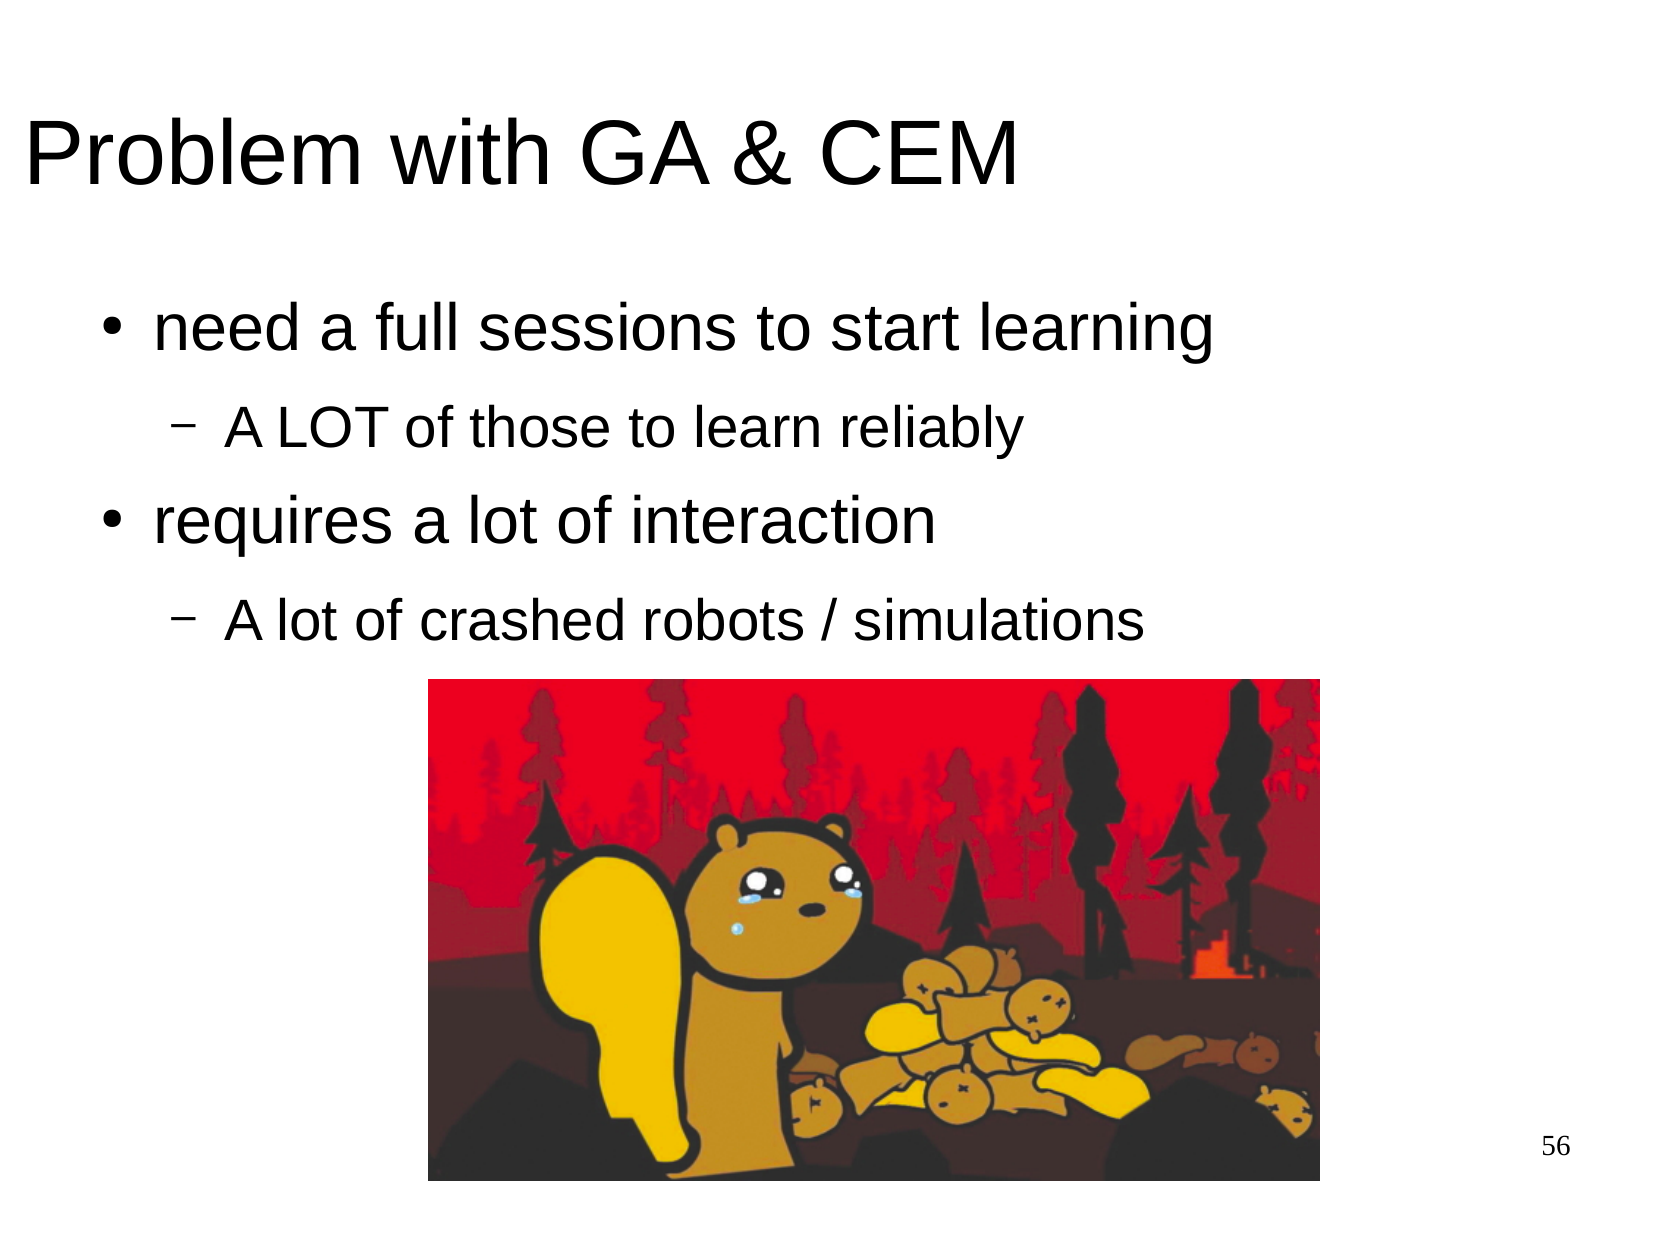

# Problem with GA & CEM
need a full sessions to start learning
A LOT of those to learn reliably
requires a lot of interaction
A lot of crashed robots / simulations
56